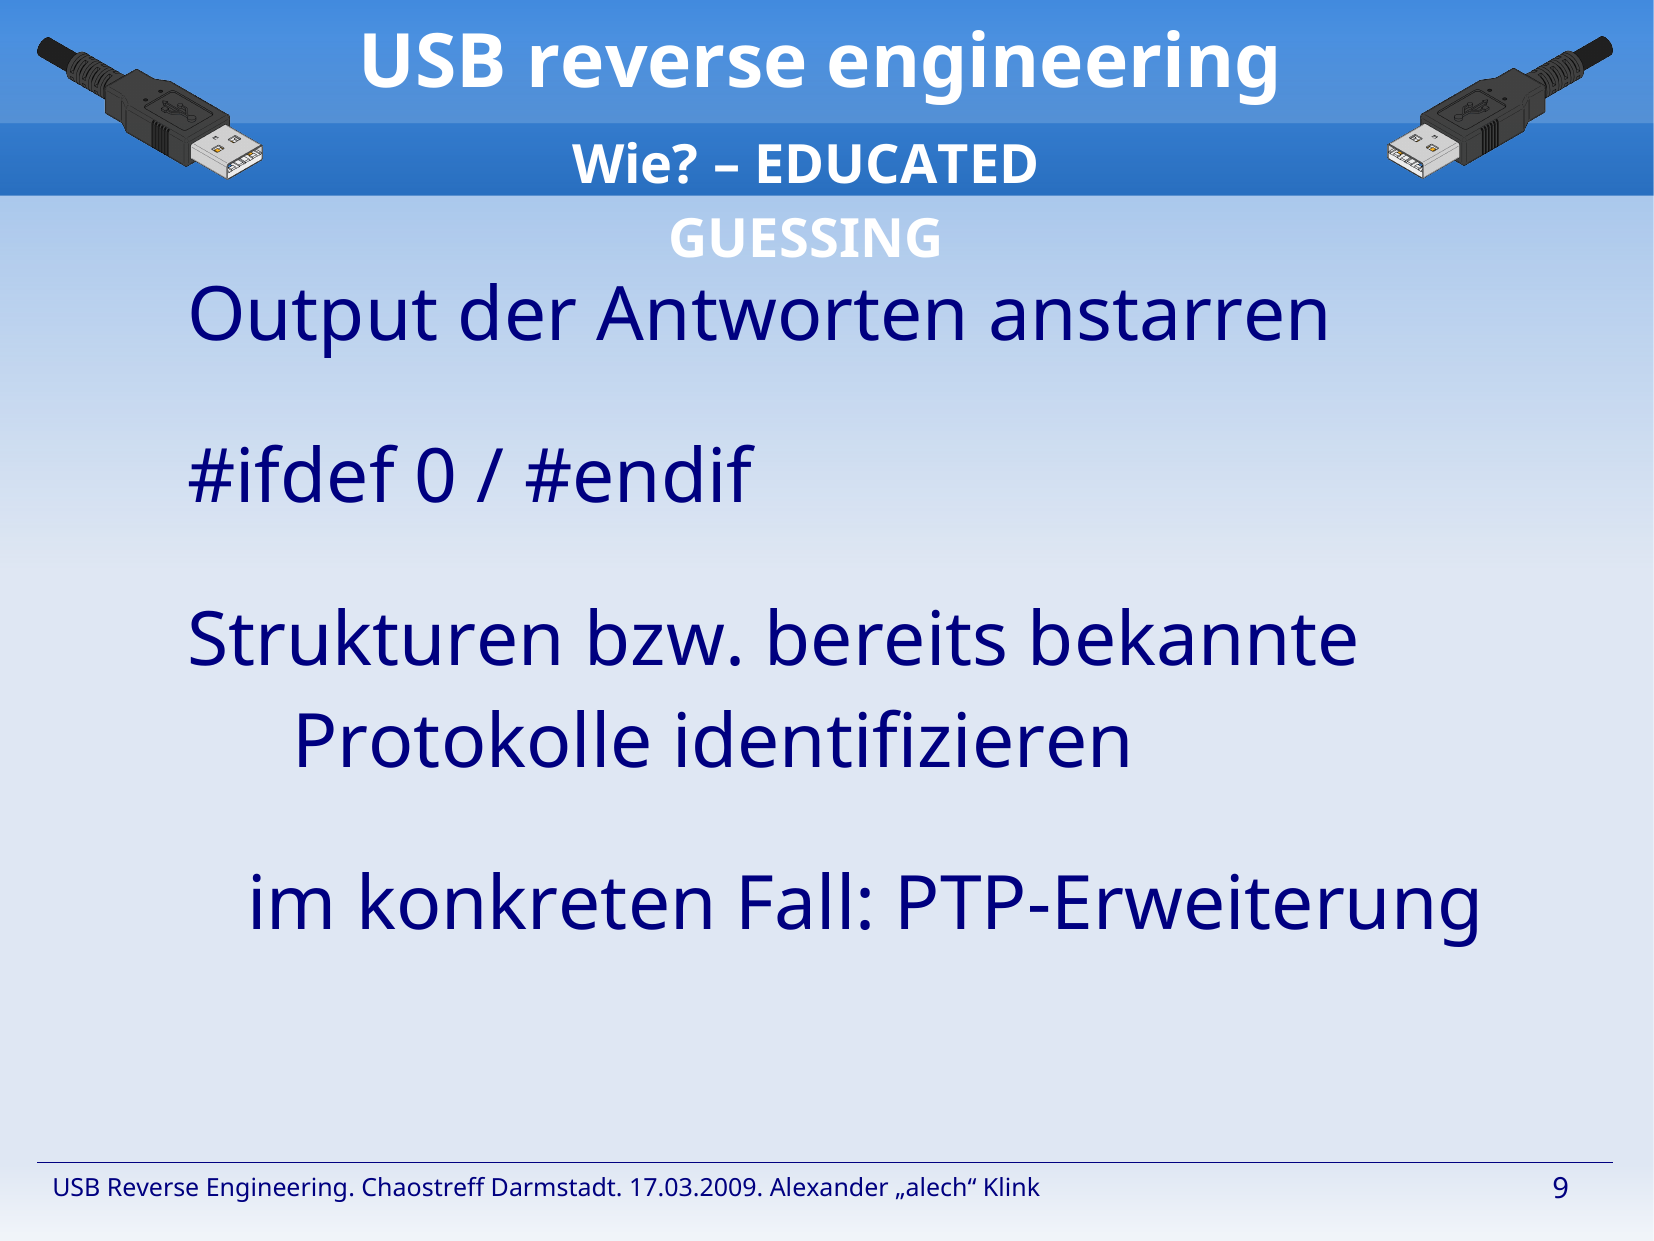

# USB reverse engineering
Wie? – EDUCATED GUESSING
Output der Antworten anstarren
#ifdef 0 / #endif
Strukturen bzw. bereits bekannte Protokolle identifizieren
im konkreten Fall: PTP-Erweiterung
USB Reverse Engineering. Chaostreff Darmstadt. 17.03.2009. Alexander „alech“ Klink